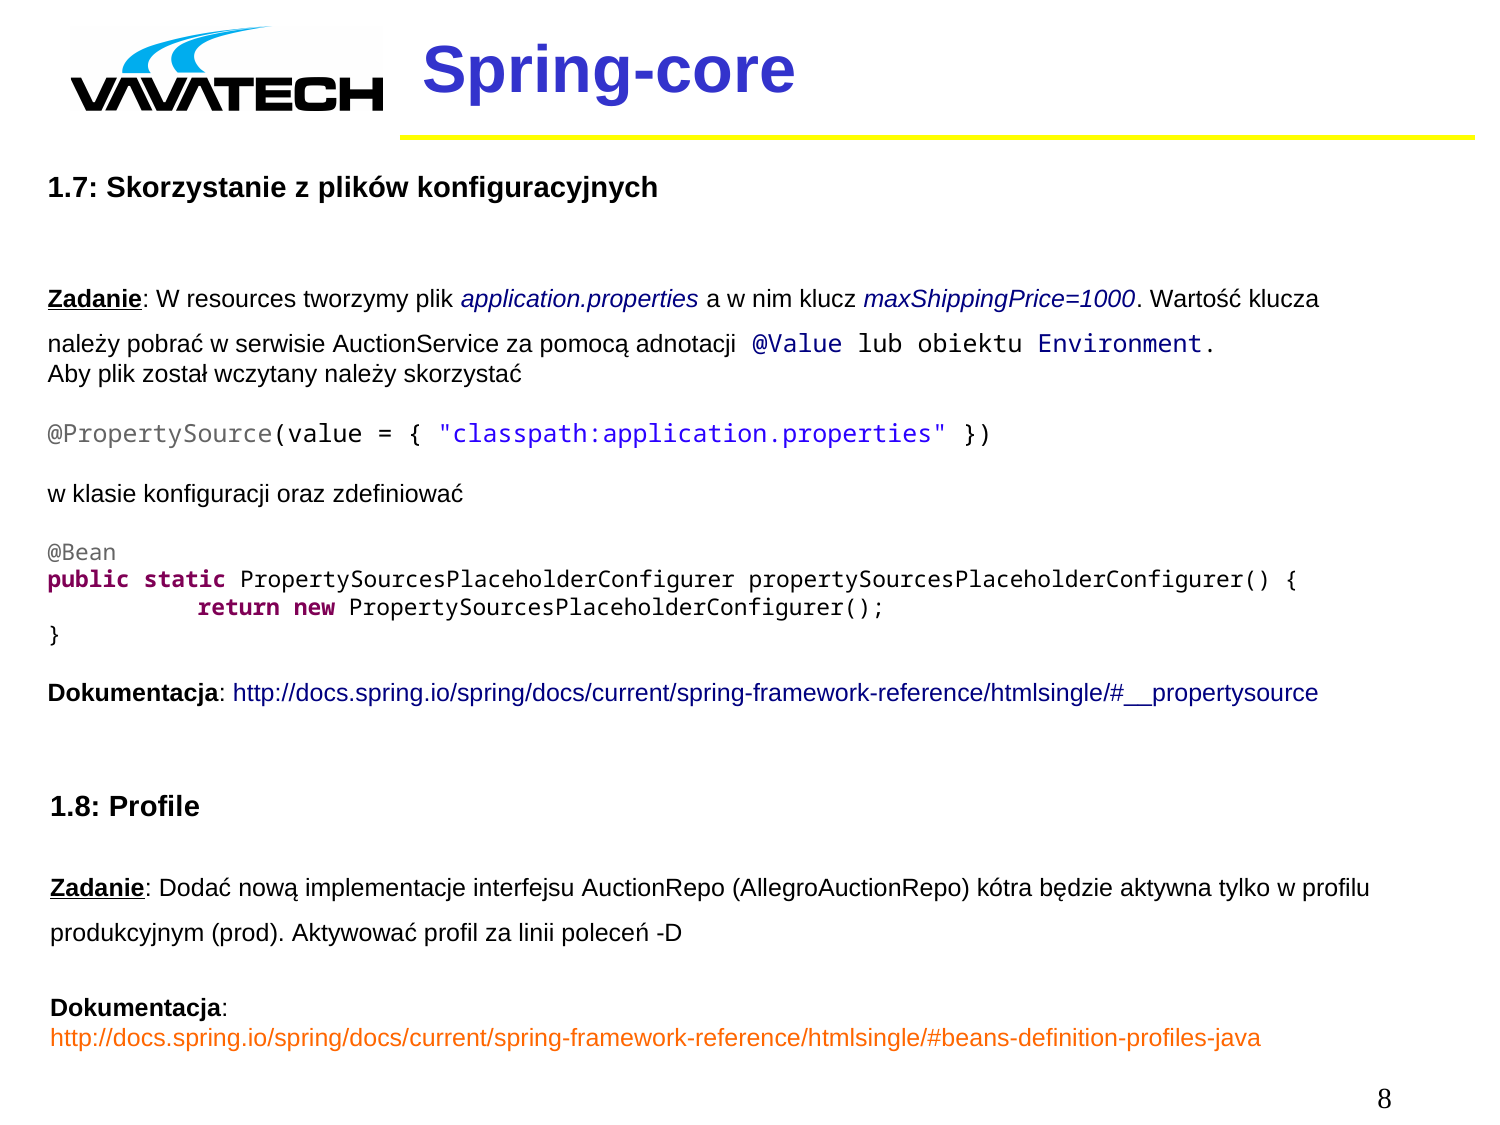

# Spring-core
1.7: Skorzystanie z plików konfiguracyjnych
Zadanie: W resources tworzymy plik application.properties a w nim klucz maxShippingPrice=1000. Wartość klucza należy pobrać w serwisie AuctionService za pomocą adnotacji @Value lub obiektu Environment.
Aby plik został wczytany należy skorzystać
@PropertySource(value = { "classpath:application.properties" })
w klasie konfiguracji oraz zdefiniować
@Bean
public static PropertySourcesPlaceholderConfigurer propertySourcesPlaceholderConfigurer() {
	return new PropertySourcesPlaceholderConfigurer();
}
Dokumentacja: http://docs.spring.io/spring/docs/current/spring-framework-reference/htmlsingle/#__propertysource
1.8: Profile
Zadanie: Dodać nową implementacje interfejsu AuctionRepo (AllegroAuctionRepo) kótra będzie aktywna tylko w profilu produkcyjnym (prod). Aktywować profil za linii poleceń -D
Dokumentacja:http://docs.spring.io/spring/docs/current/spring-framework-reference/htmlsingle/#beans-definition-profiles-java
8